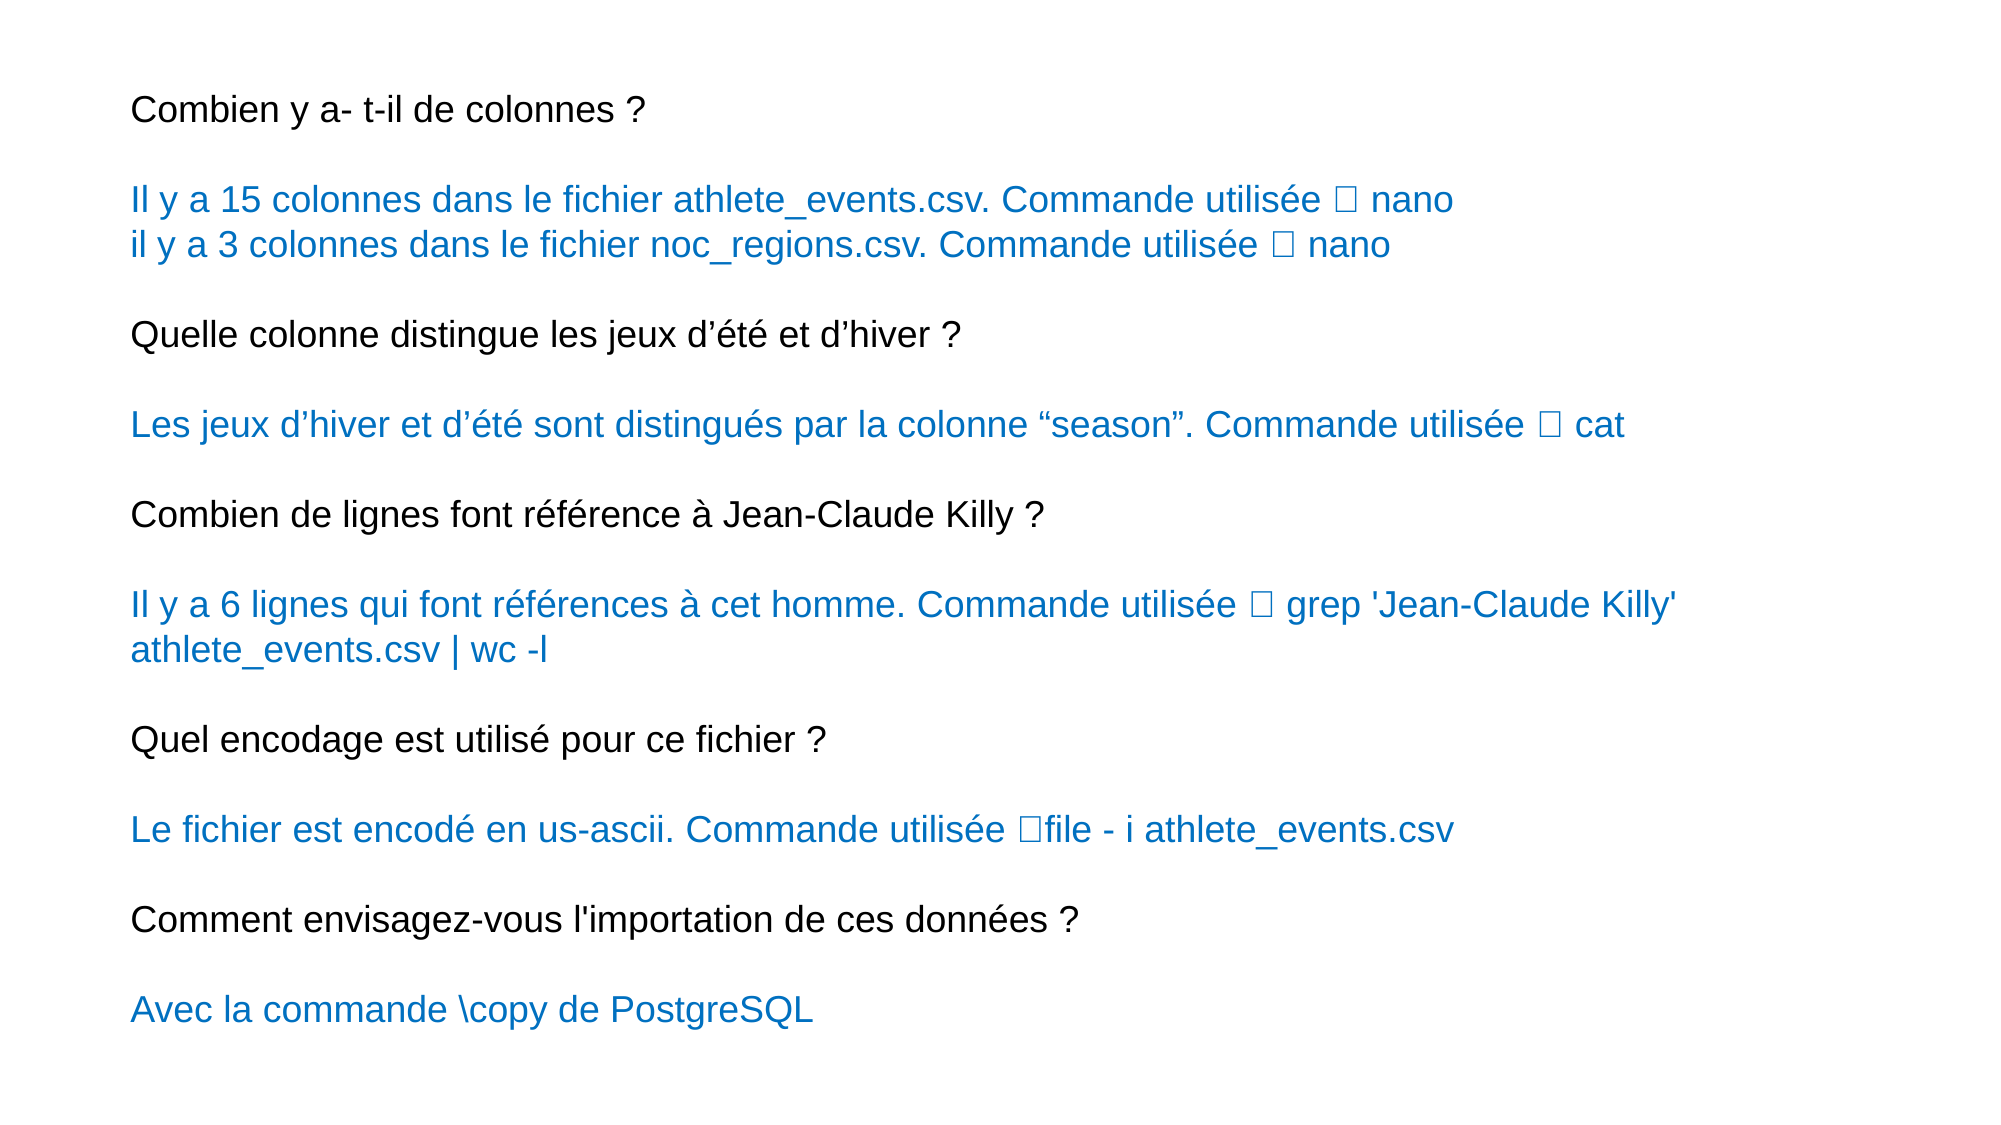

Combien y a- t-il de colonnes ?
Il y a 15 colonnes dans le fichier athlete_events.csv. Commande utilisée  nano
il y a 3 colonnes dans le fichier noc_regions.csv. Commande utilisée  nano
Quelle colonne distingue les jeux d’été et d’hiver ?
Les jeux d’hiver et d’été sont distingués par la colonne “season”. Commande utilisée  cat
Combien de lignes font référence à Jean-Claude Killy ?
Il y a 6 lignes qui font références à cet homme. Commande utilisée  grep 'Jean-Claude Killy' athlete_events.csv | wc -l
Quel encodage est utilisé pour ce fichier ?
Le fichier est encodé en us-ascii. Commande utilisée file - i athlete_events.csv
Comment envisagez-vous l'importation de ces données ?
Avec la commande \copy de PostgreSQL